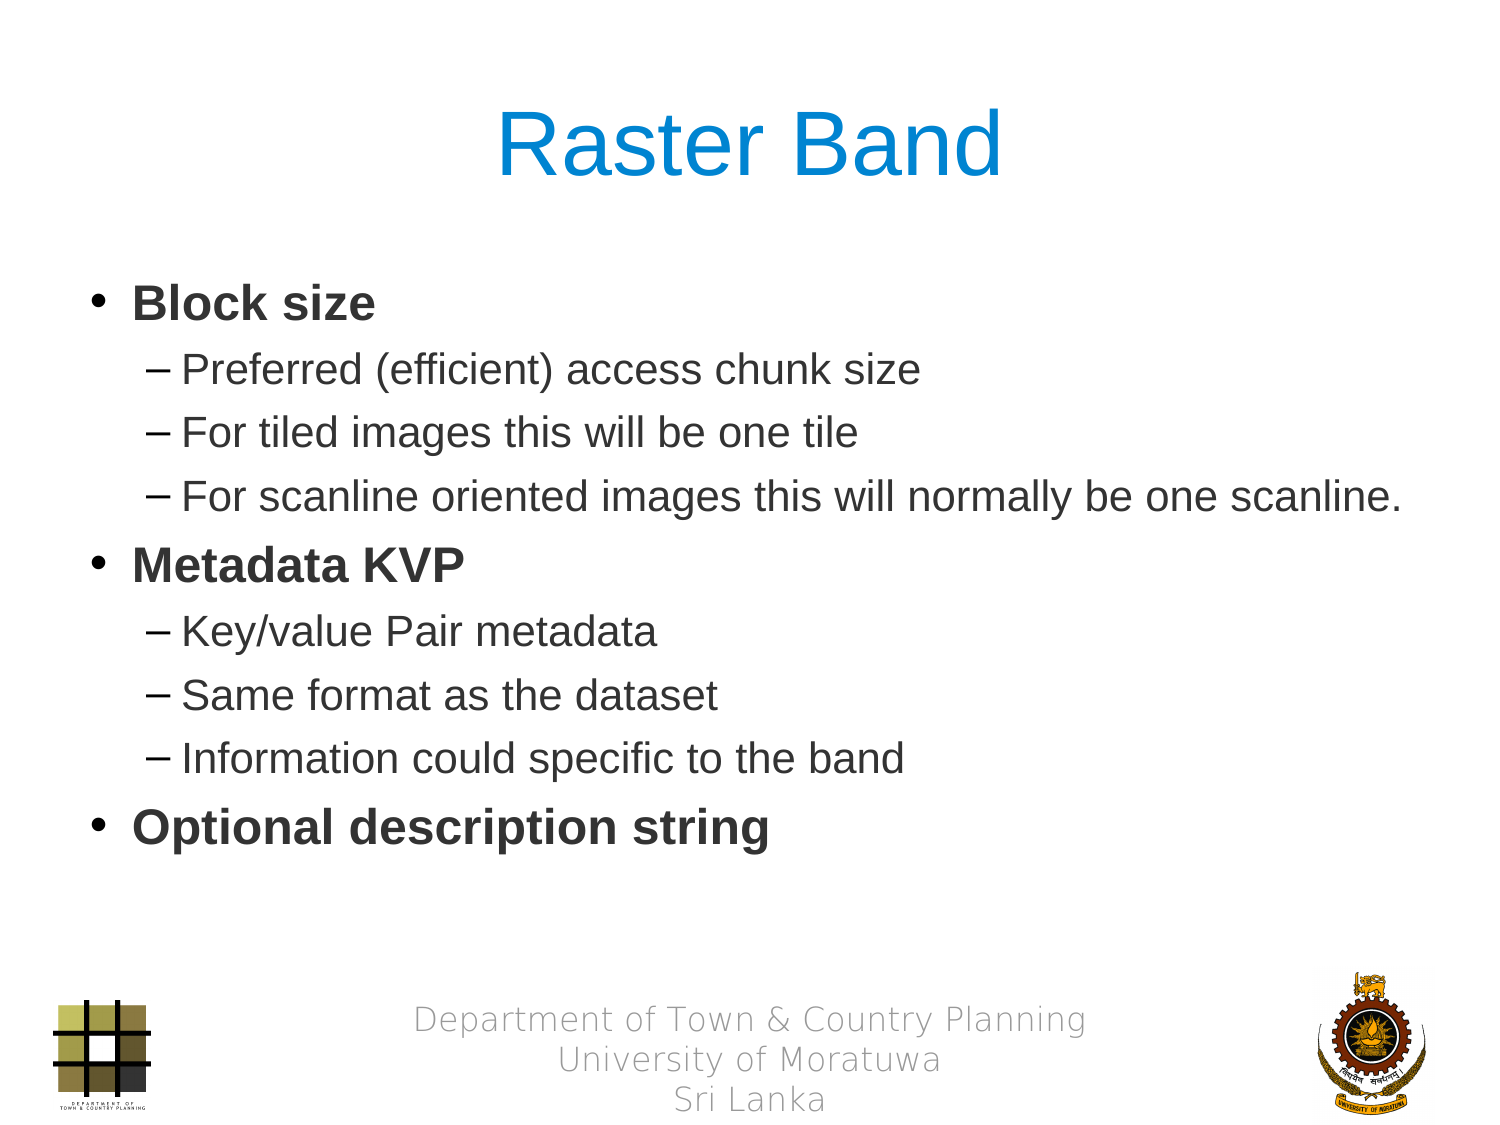

# Raster Band
Block size
Preferred (efficient) access chunk size
For tiled images this will be one tile
For scanline oriented images this will normally be one scanline.
Metadata KVP
Key/value Pair metadata
Same format as the dataset
Information could specific to the band
Optional description string